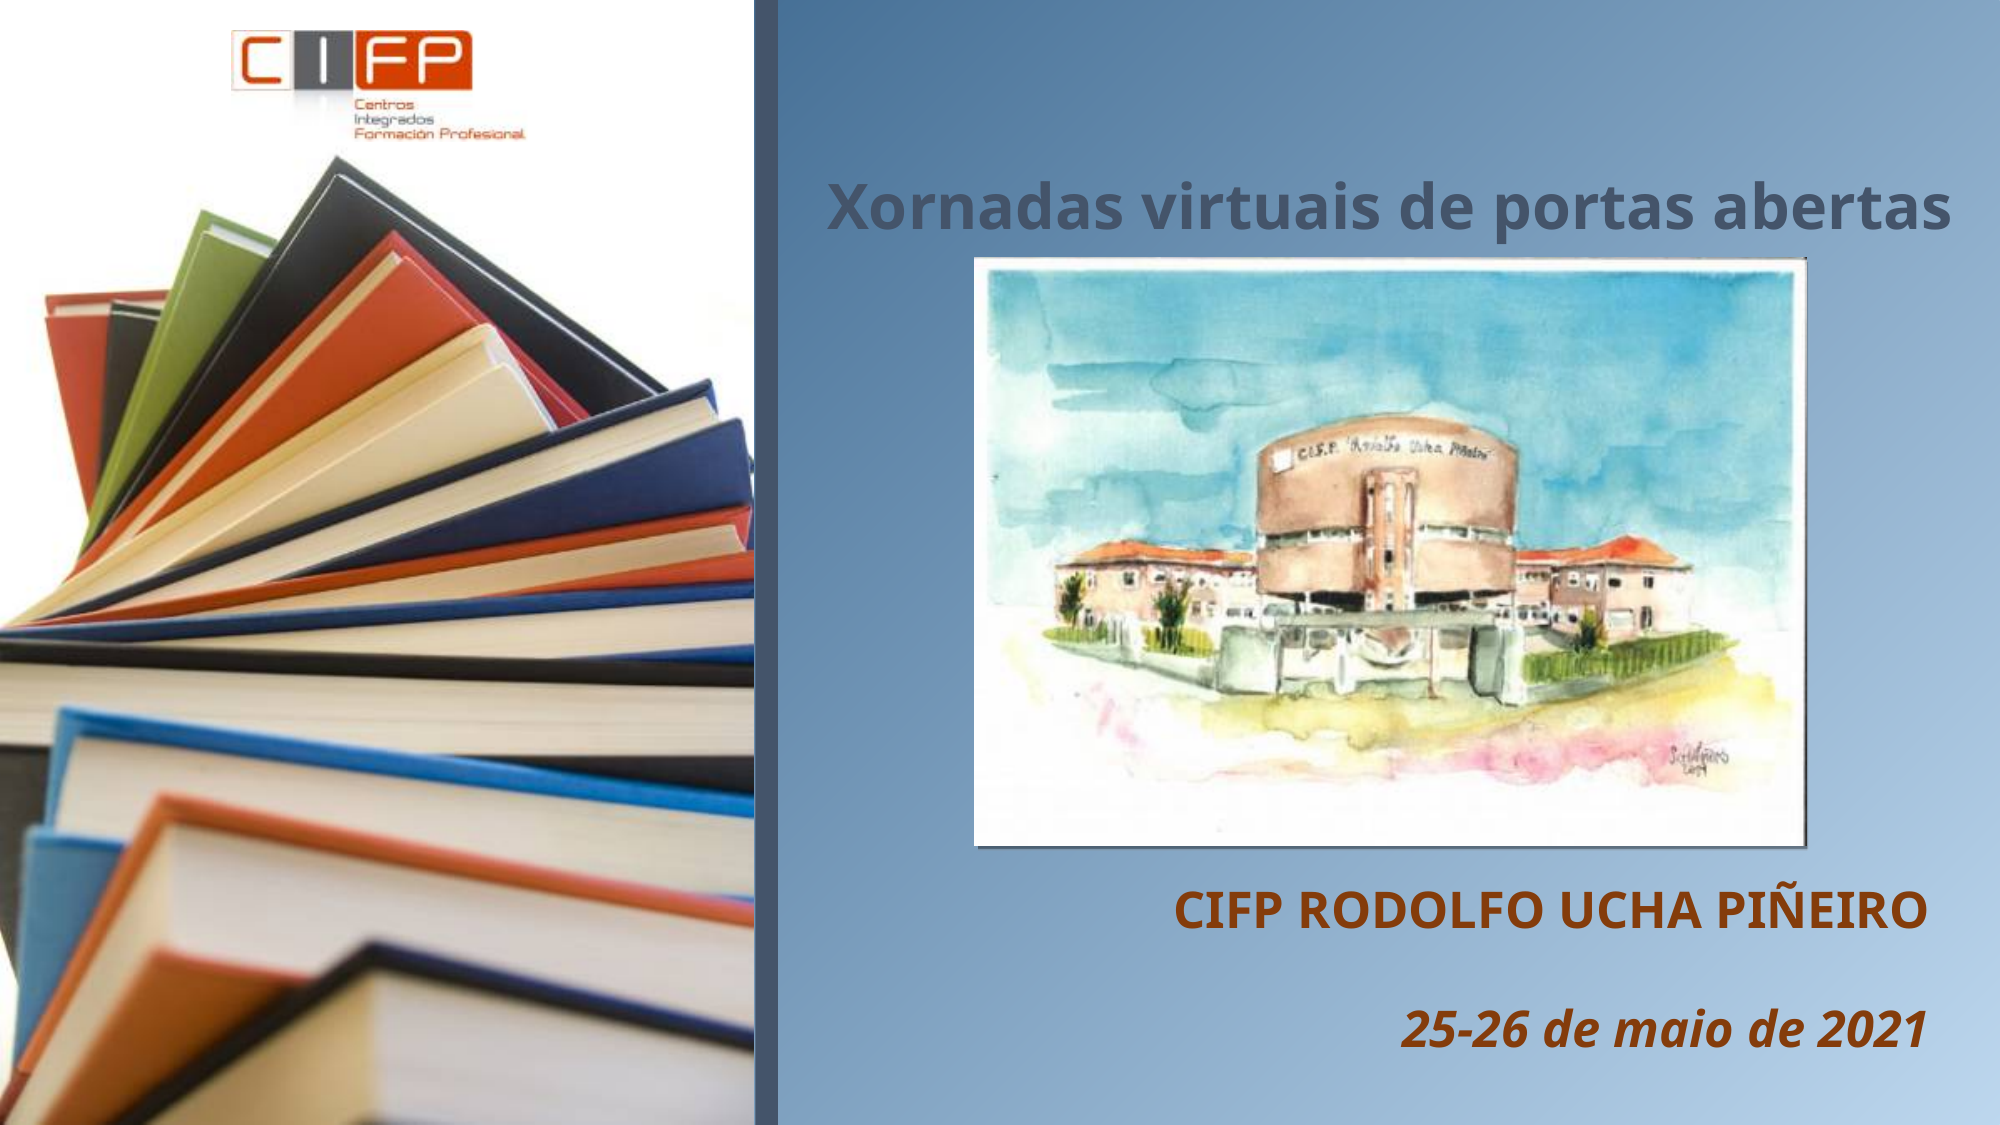

Xornadas virtuais de portas abertas
CIFP RODOLFO UCHA PIÑEIRO
25-26 de maio de 2021